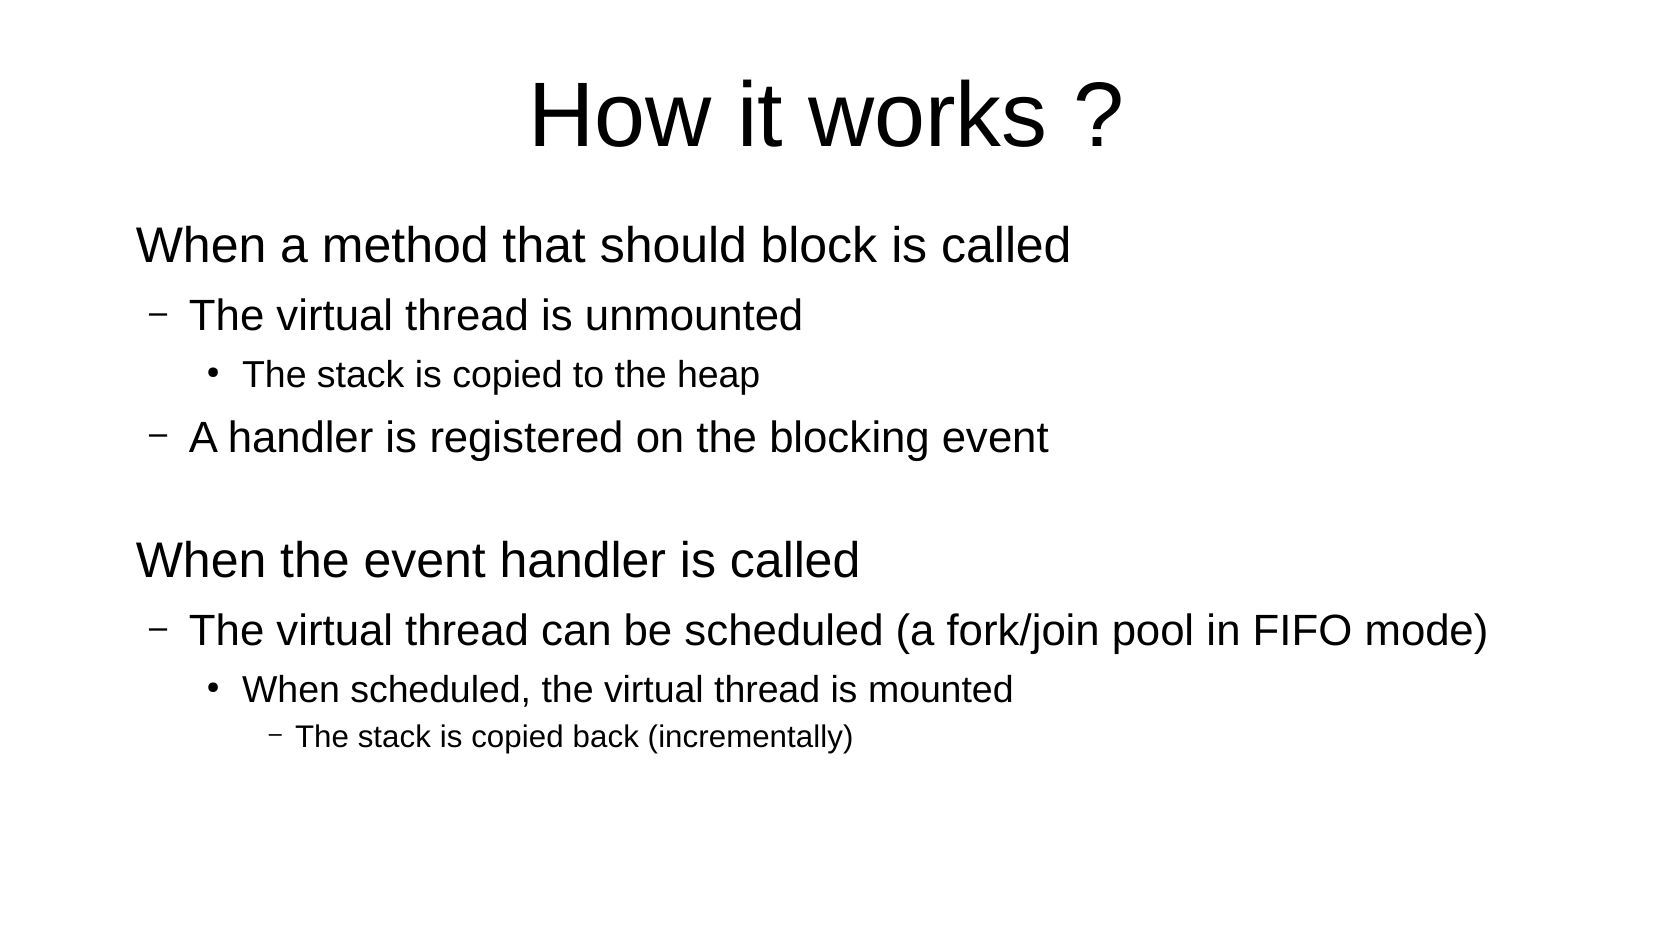

# How it works ?
When a method that should block is called
The virtual thread is unmounted
The stack is copied to the heap
A handler is registered on the blocking event
When the event handler is called
The virtual thread can be scheduled (a fork/join pool in FIFO mode)
When scheduled, the virtual thread is mounted
The stack is copied back (incrementally)